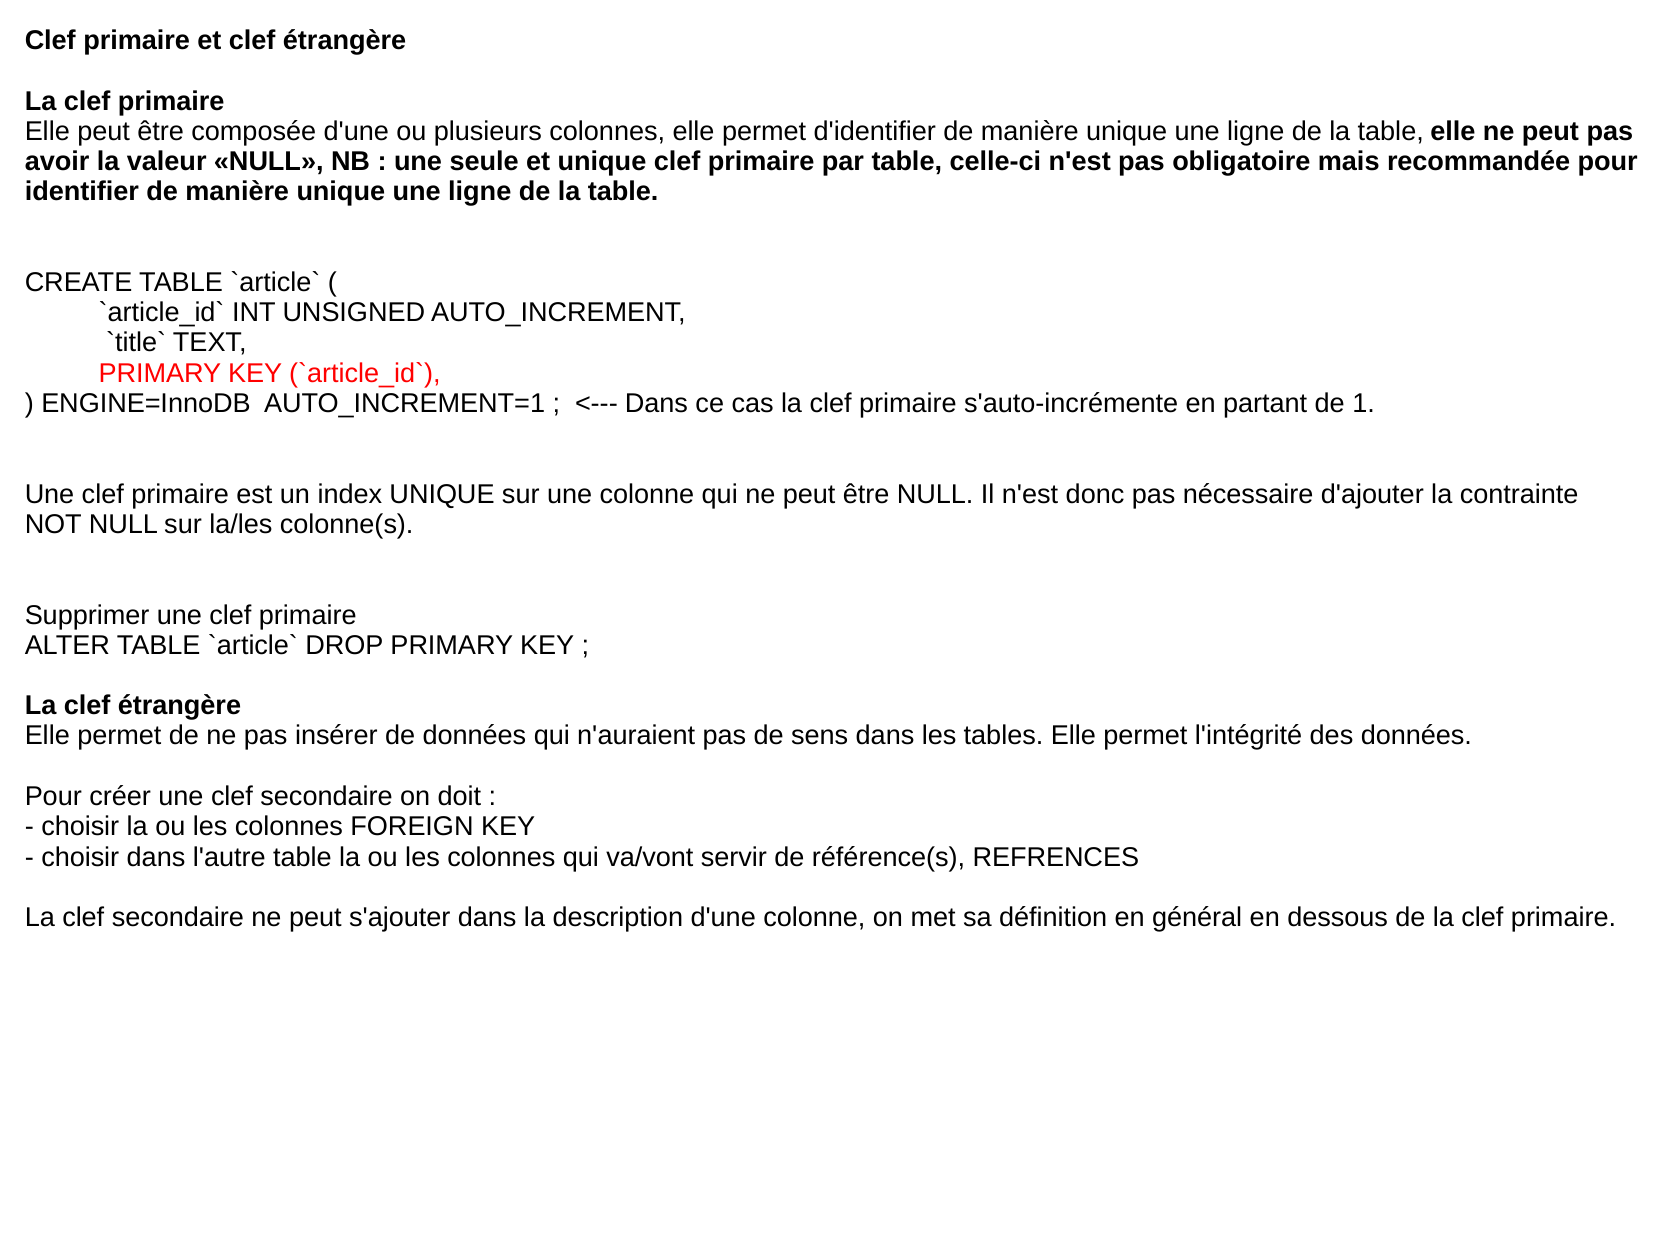

Clef primaire et clef étrangère
La clef primaire
Elle peut être composée d'une ou plusieurs colonnes, elle permet d'identifier de manière unique une ligne de la table, elle ne peut pas avoir la valeur «NULL», NB : une seule et unique clef primaire par table, celle-ci n'est pas obligatoire mais recommandée pour identifier de manière unique une ligne de la table.
CREATE TABLE `article` (
	`article_id` INT UNSIGNED AUTO_INCREMENT,
	 `title` TEXT,
	PRIMARY KEY (`article_id`),
) ENGINE=InnoDB AUTO_INCREMENT=1 ; <--- Dans ce cas la clef primaire s'auto-incrémente en partant de 1.
Une clef primaire est un index UNIQUE sur une colonne qui ne peut être NULL. Il n'est donc pas nécessaire d'ajouter la contrainte NOT NULL sur la/les colonne(s).
Supprimer une clef primaire
ALTER TABLE `article` DROP PRIMARY KEY ;
La clef étrangère
Elle permet de ne pas insérer de données qui n'auraient pas de sens dans les tables. Elle permet l'intégrité des données.
Pour créer une clef secondaire on doit :
- choisir la ou les colonnes FOREIGN KEY
- choisir dans l'autre table la ou les colonnes qui va/vont servir de référence(s), REFRENCES
La clef secondaire ne peut s'ajouter dans la description d'une colonne, on met sa définition en général en dessous de la clef primaire.